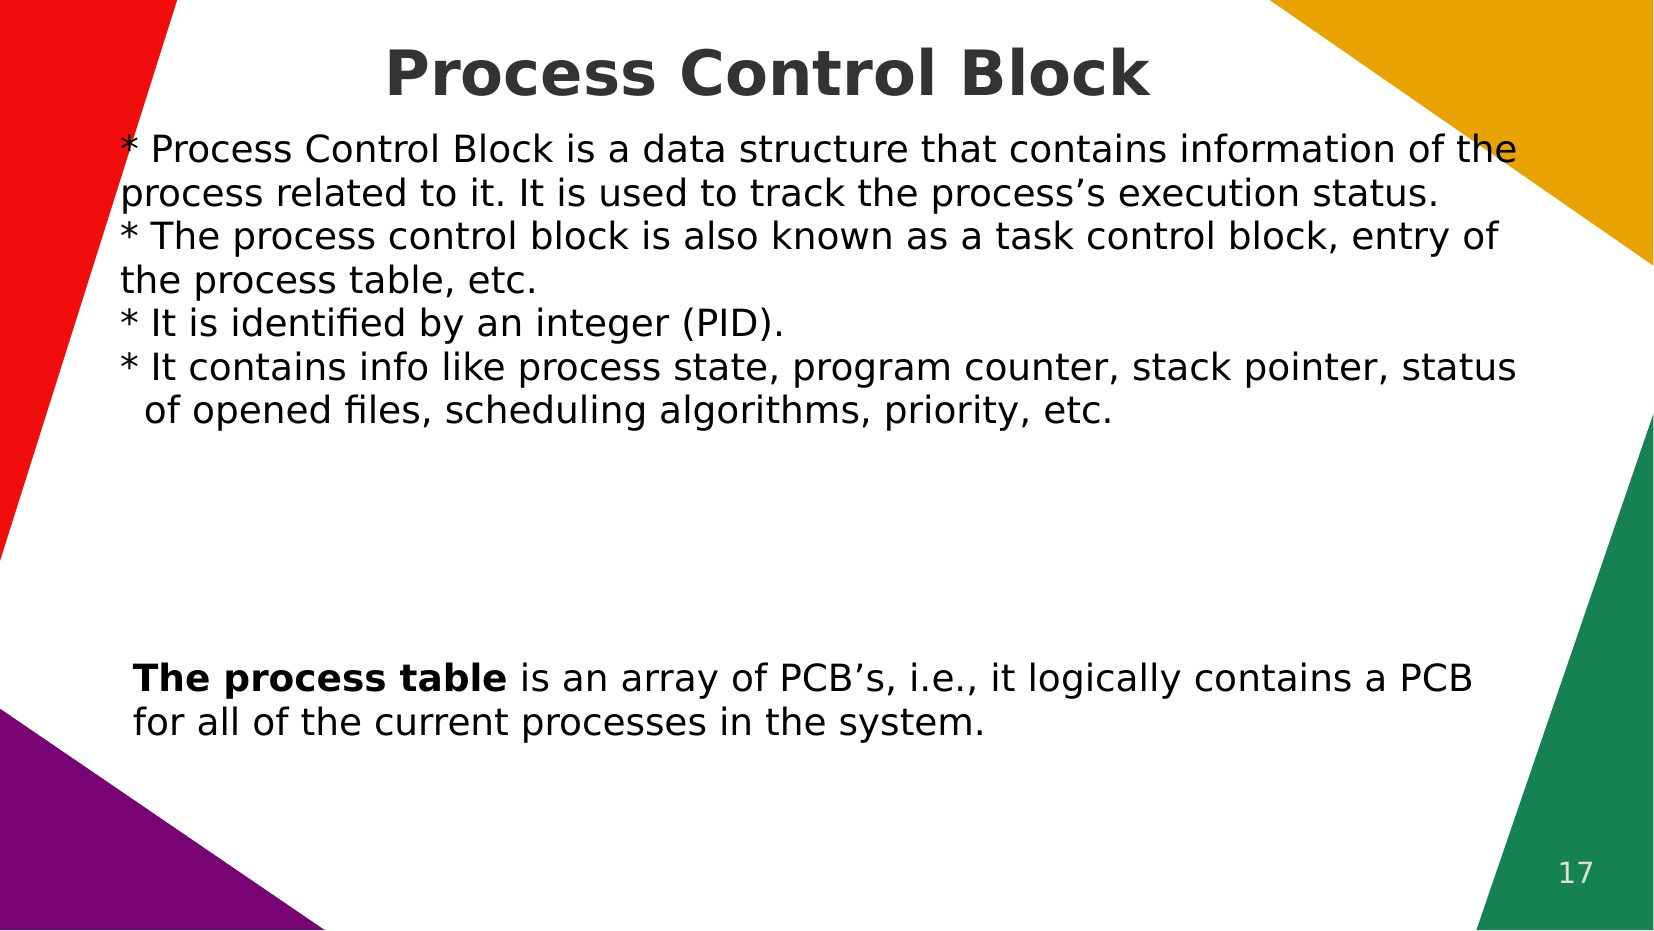

# Process Control Block
* Process Control Block is a data structure that contains information of the process related to it. It is used to track the process’s execution status.
* The process control block is also known as a task control block, entry of the process table, etc.
* It is identified by an integer (PID).
* It contains info like process state, program counter, stack pointer, status
 of opened files, scheduling algorithms, priority, etc.
The process table is an array of PCB’s, i.e., it logically contains a PCB for all of the current processes in the system.
17